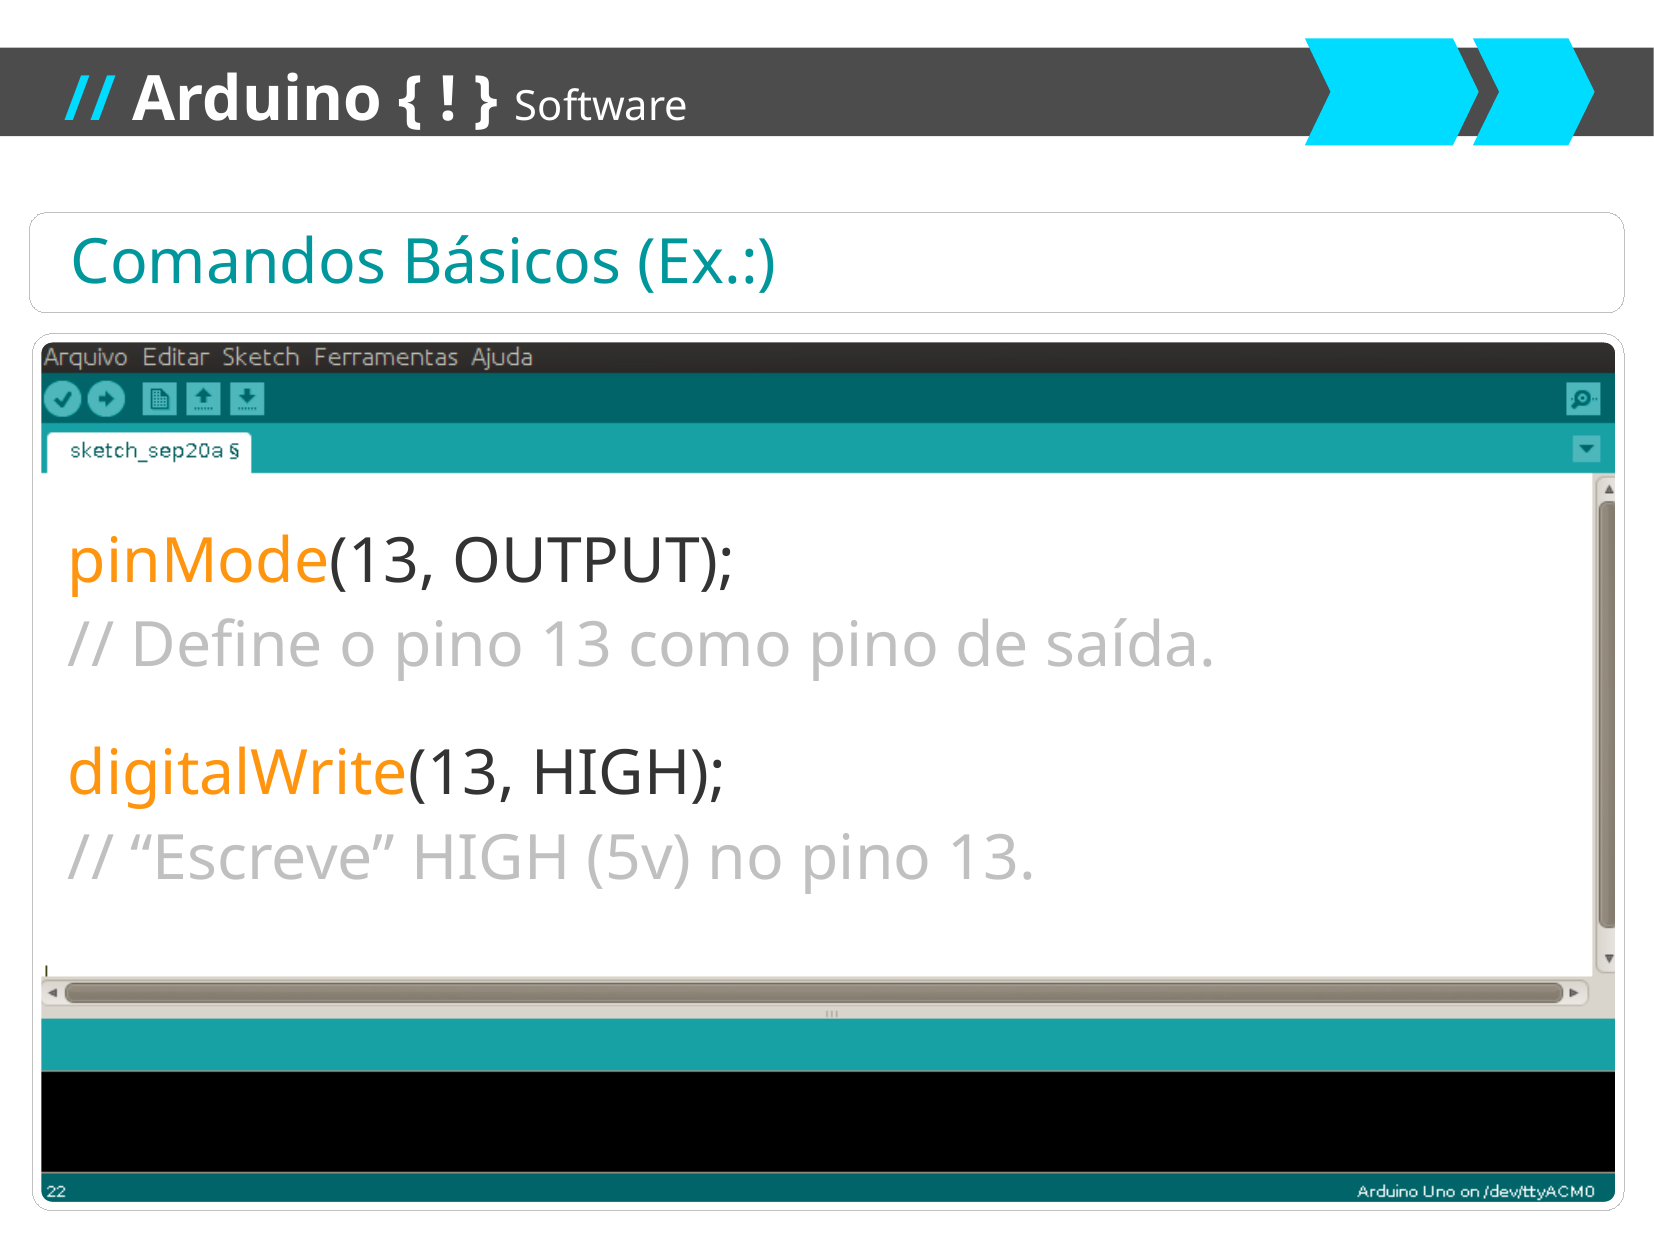

// Arduino { ! } Software
Comandos Básicos (Ex.:)
pinMode(13, OUTPUT);
// Define o pino 13 como pino de saída.
digitalWrite(13, HIGH);
// “Escreve” HIGH (5v) no pino 13.